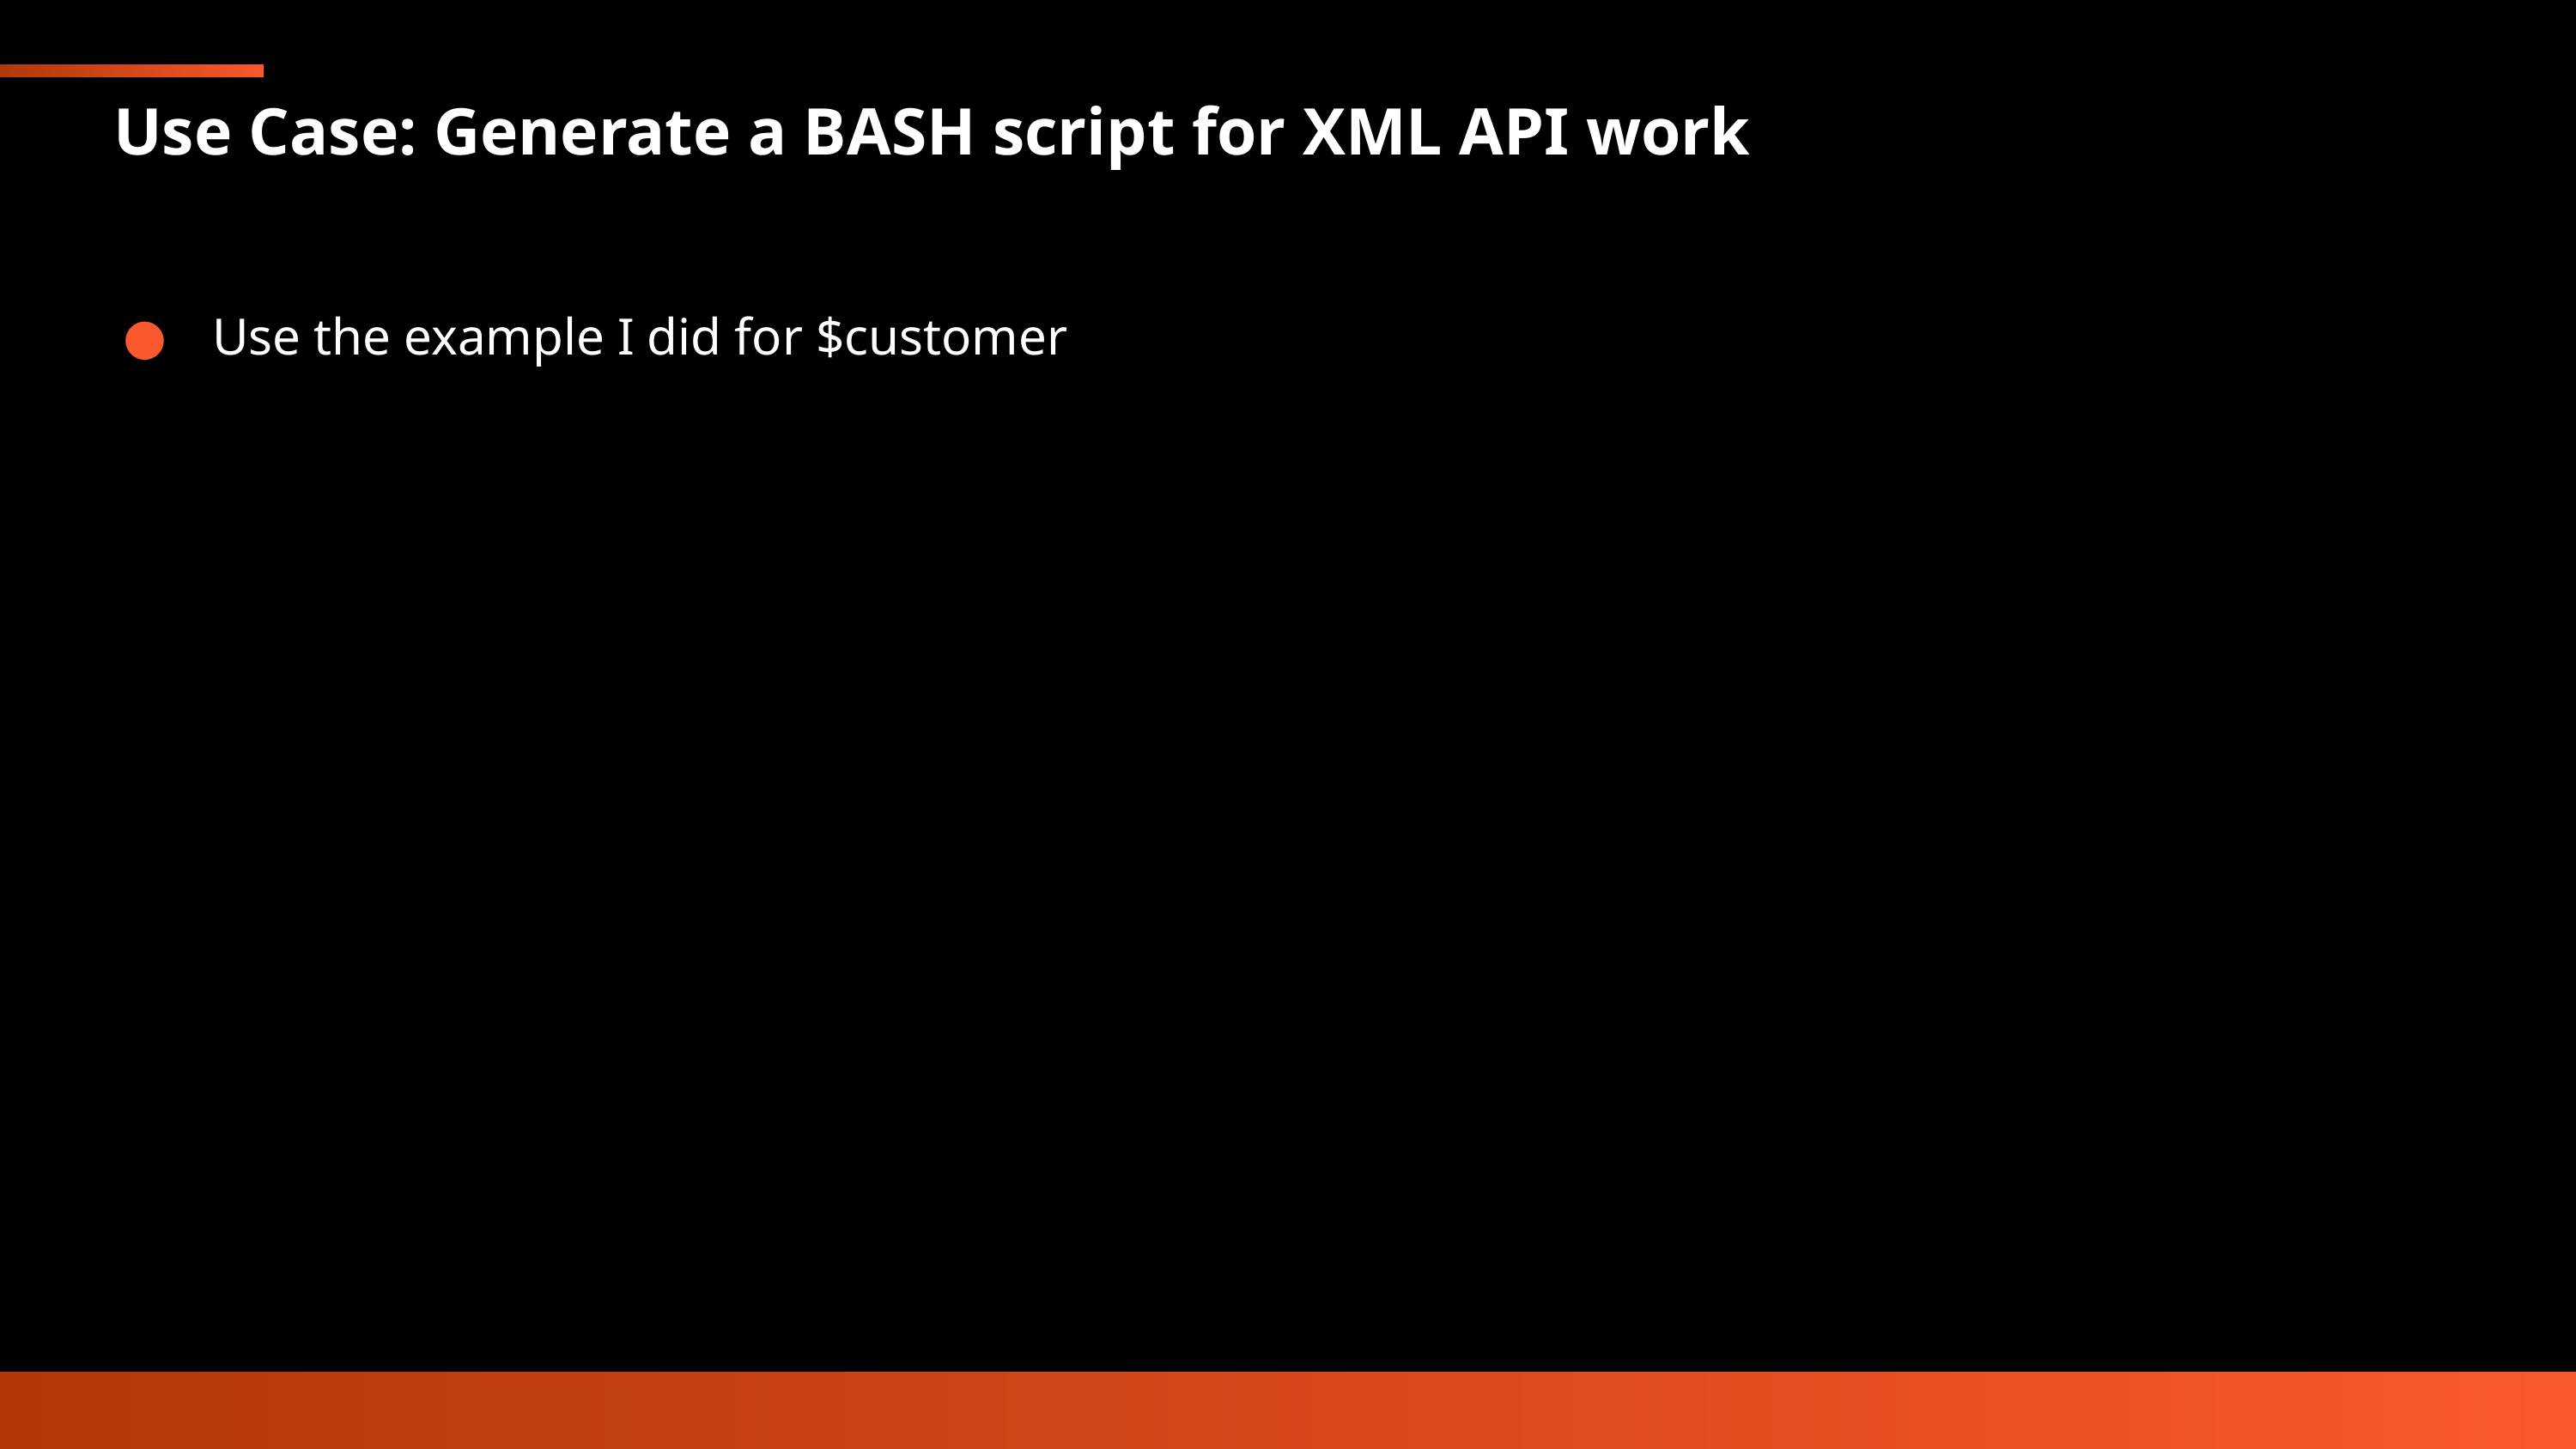

# Use Case: Generate a BASH script for XML API work
Use the example I did for $customer